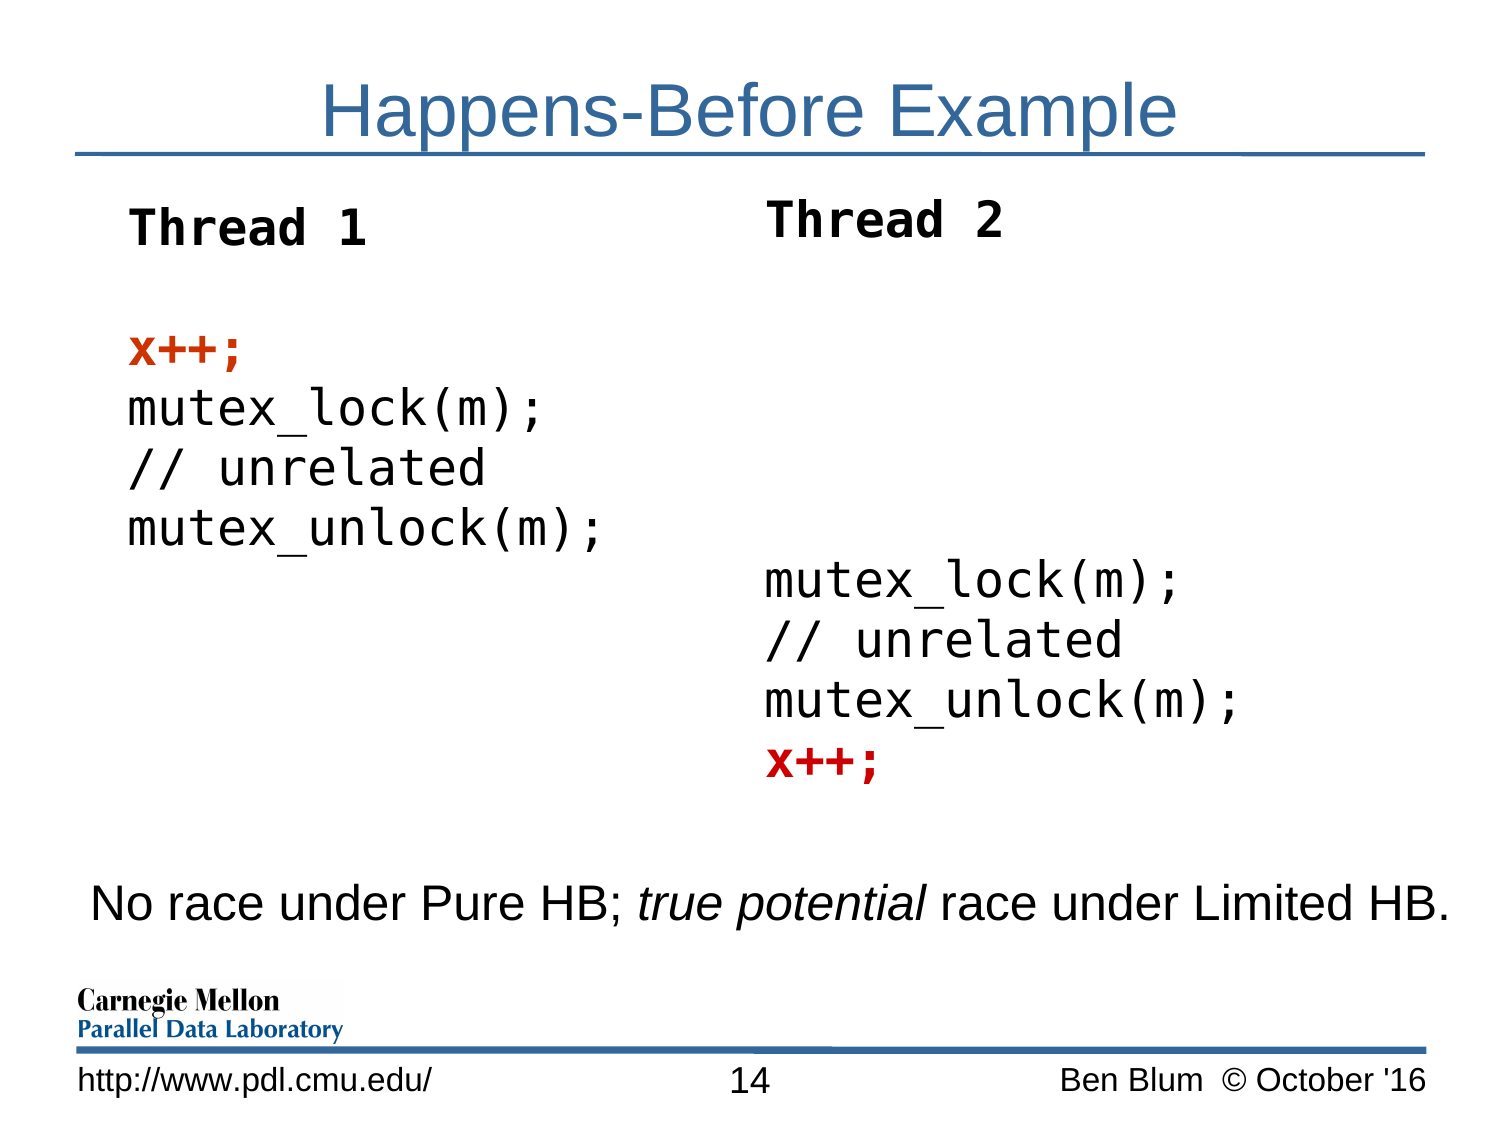

# Happens-Before Example
Thread 2
mutex_lock(m);
// unrelated
mutex_unlock(m);
x++;
Thread 1
x++;
mutex_lock(m);
// unrelated
mutex_unlock(m);
No race under Pure HB; true potential race under Limited HB.
14